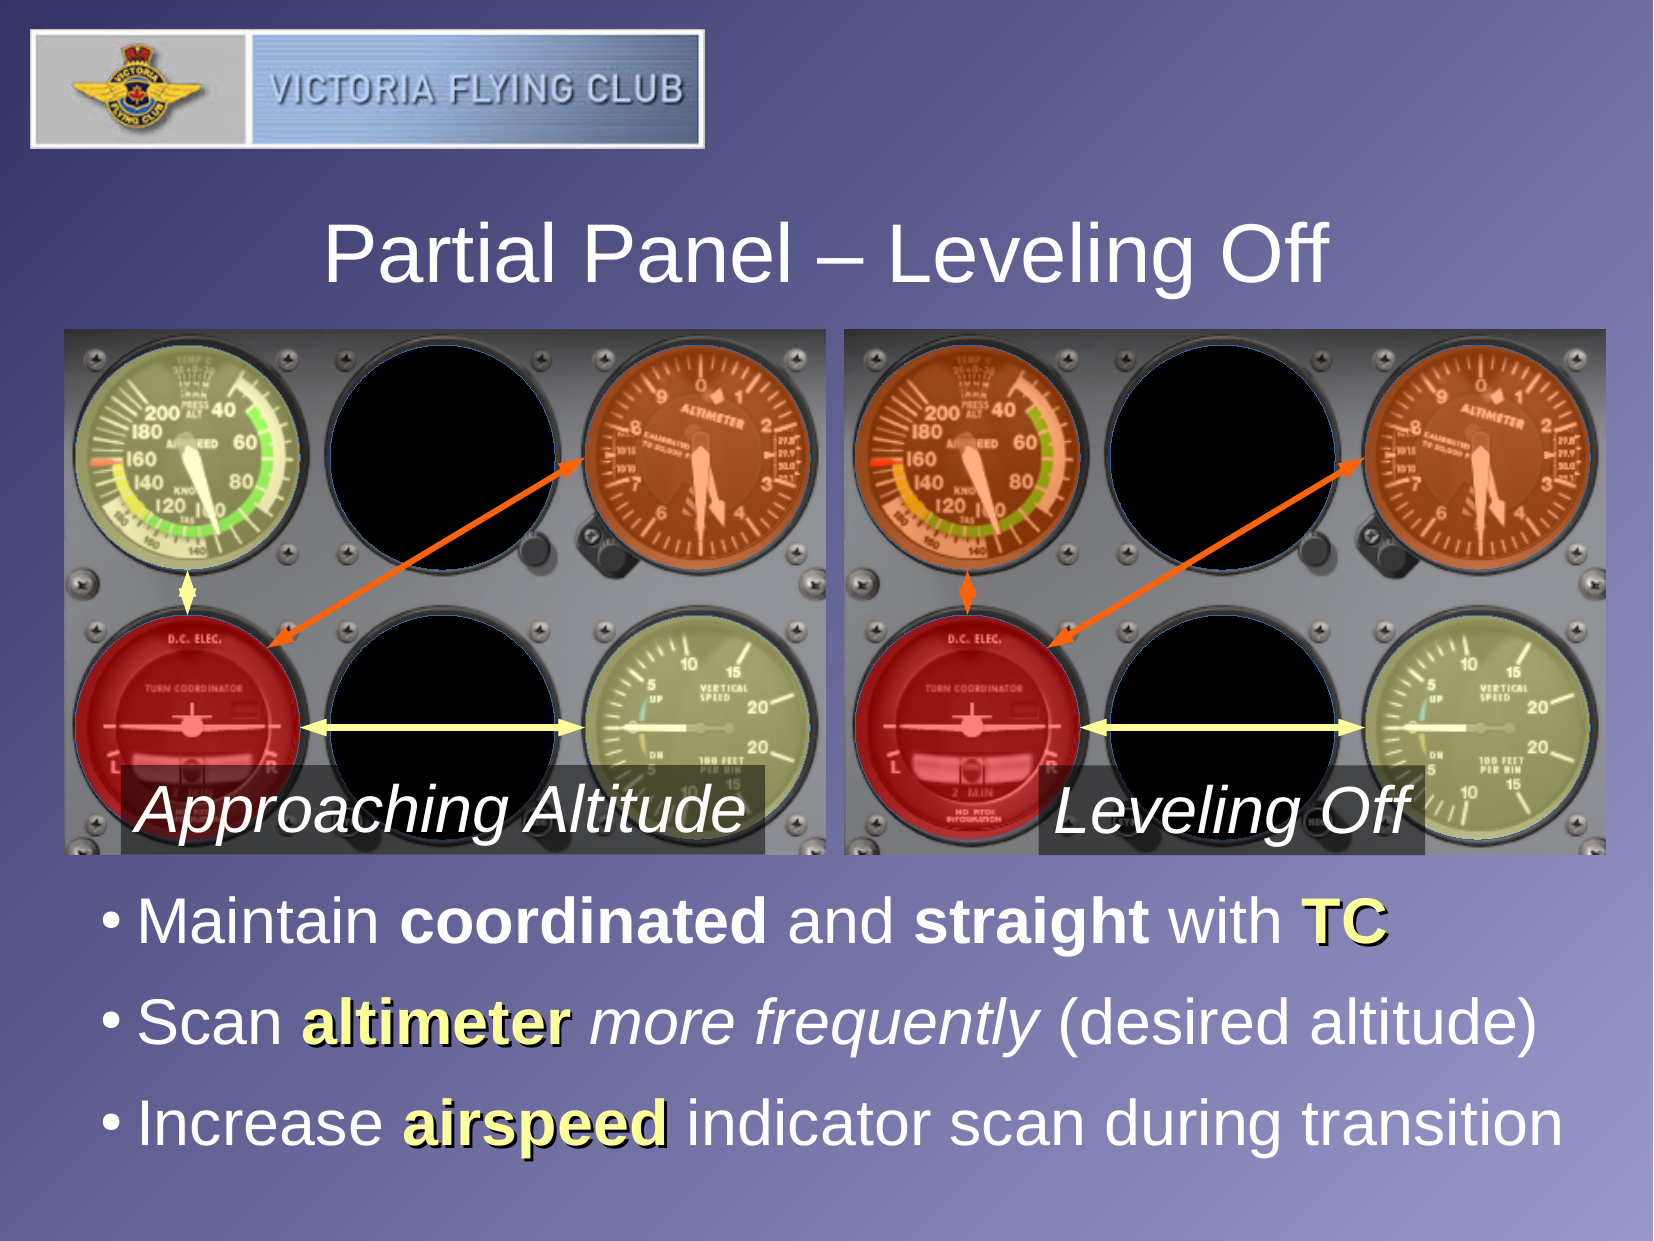

# Partial Panel – Leveling Off
Approaching Altitude
Leveling Off
Maintain coordinated and straight with TC
Scan altimeter more frequently (desired altitude)
Increase airspeed indicator scan during transition